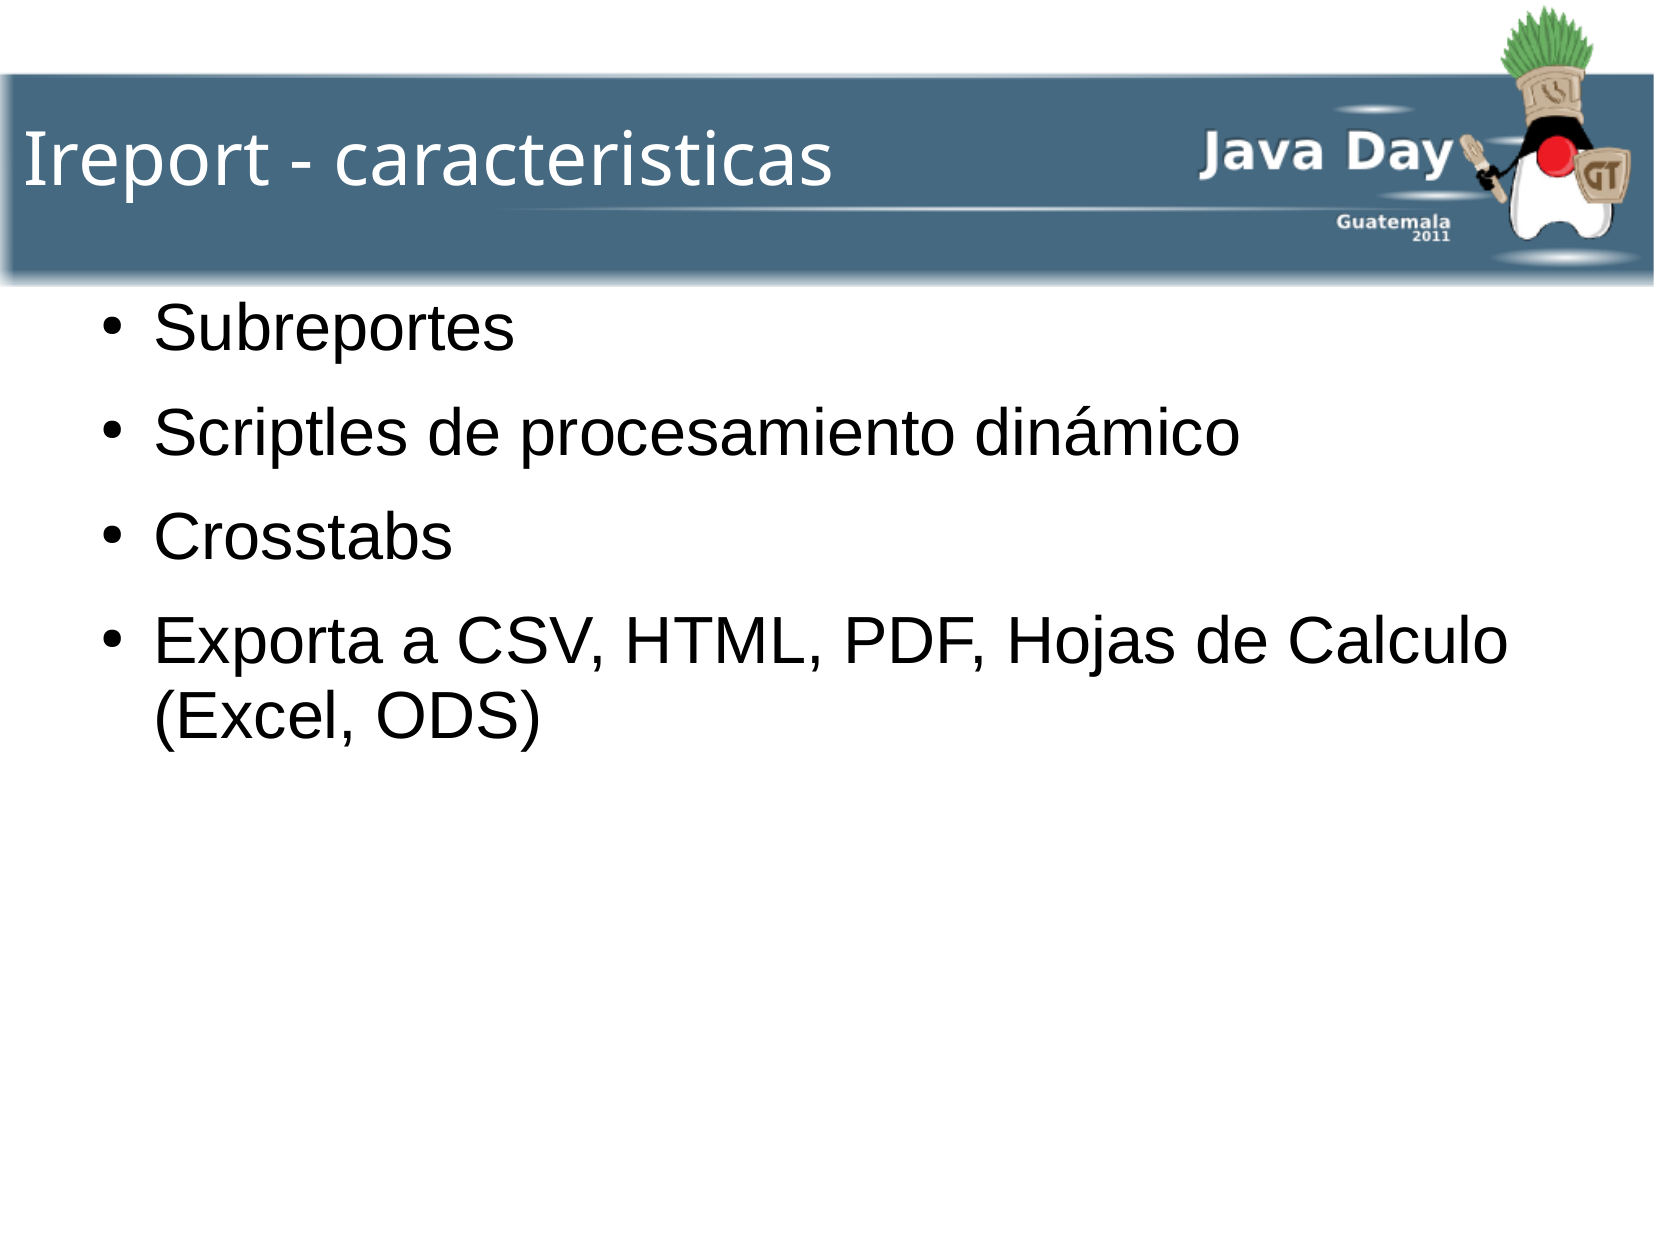

# Ireport - caracteristicas
Subreportes
Scriptles de procesamiento dinámico
Crosstabs
Exporta a CSV, HTML, PDF, Hojas de Calculo (Excel, ODS)